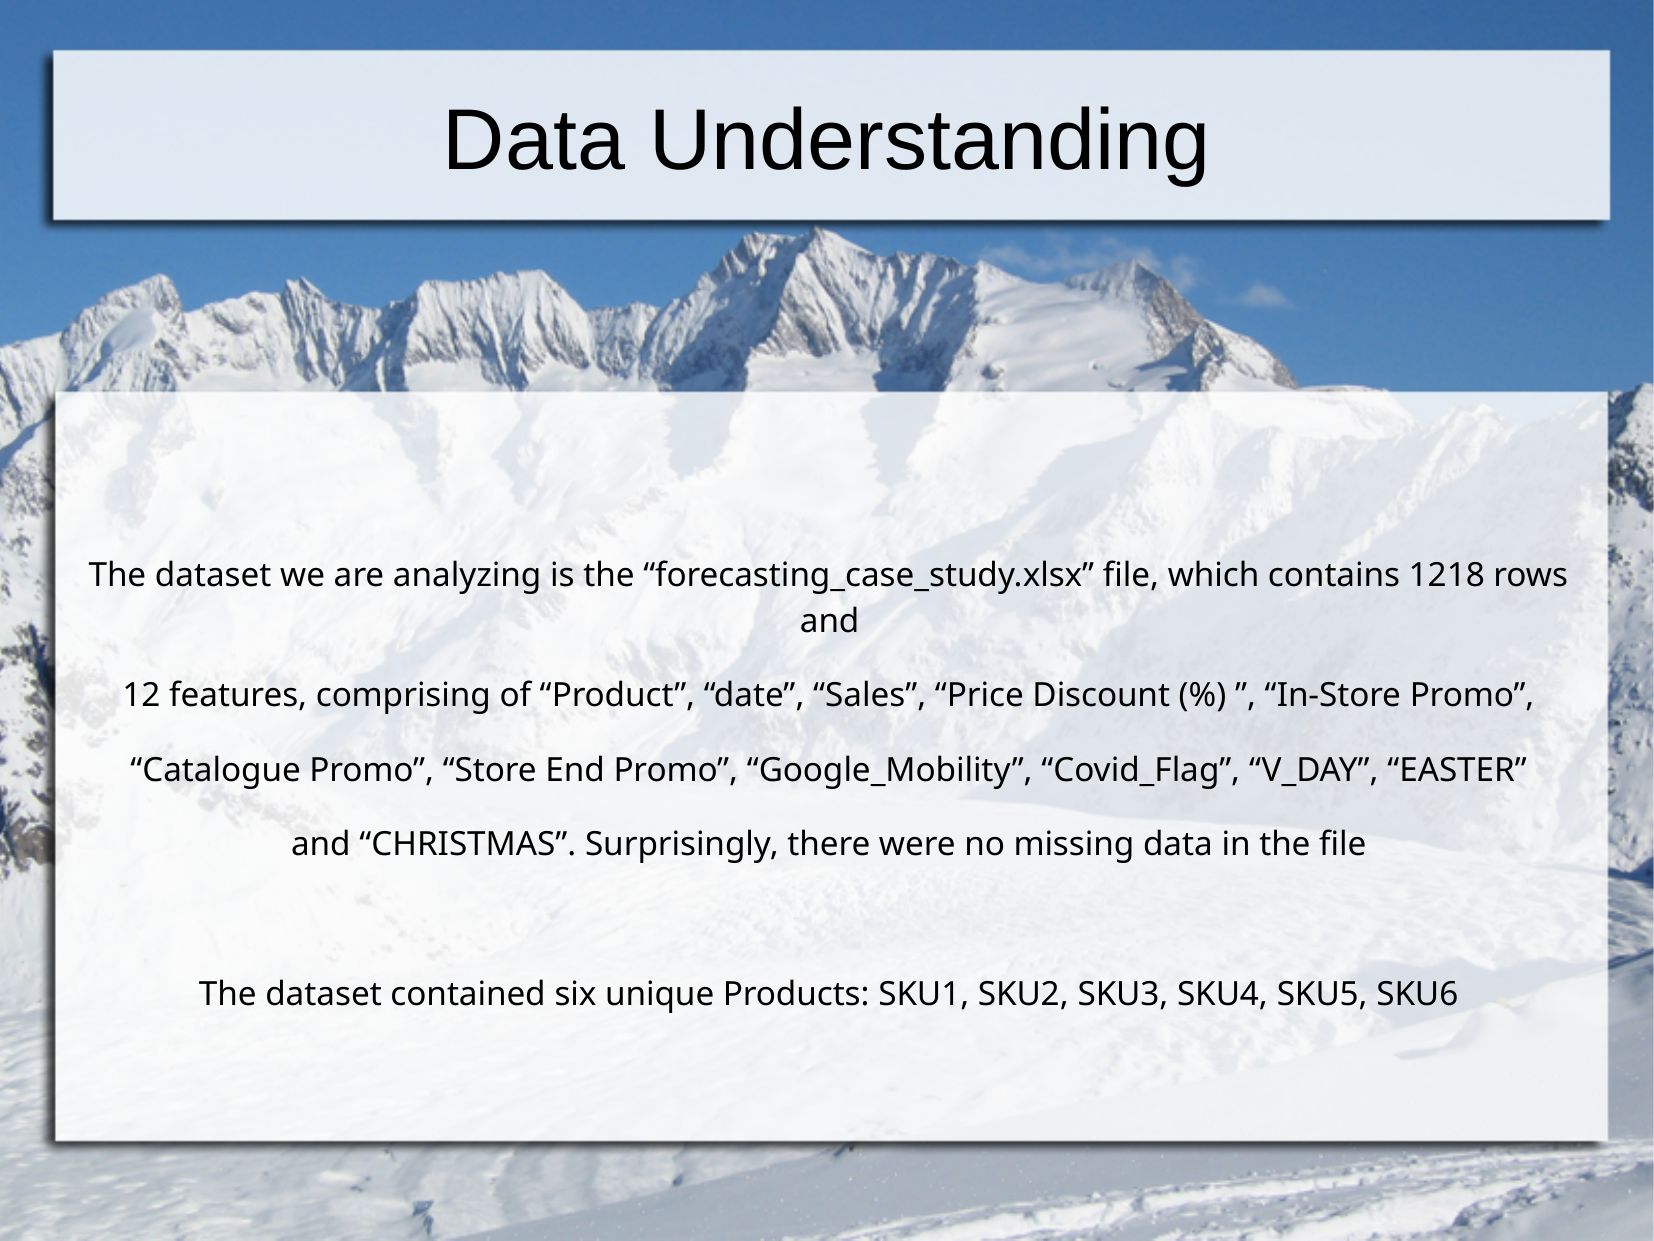

# Data Understanding
The dataset we are analyzing is the “forecasting_case_study.xlsx” file, which contains 1218 rows and
12 features, comprising of “Product”, “date”, “Sales”, “Price Discount (%) ”, “In-Store Promo”,
“Catalogue Promo”, “Store End Promo”, “Google_Mobility”, “Covid_Flag”, “V_DAY”, “EASTER”
and “CHRISTMAS”. Surprisingly, there were no missing data in the file
The dataset contained six unique Products: SKU1, SKU2, SKU3, SKU4, SKU5, SKU6